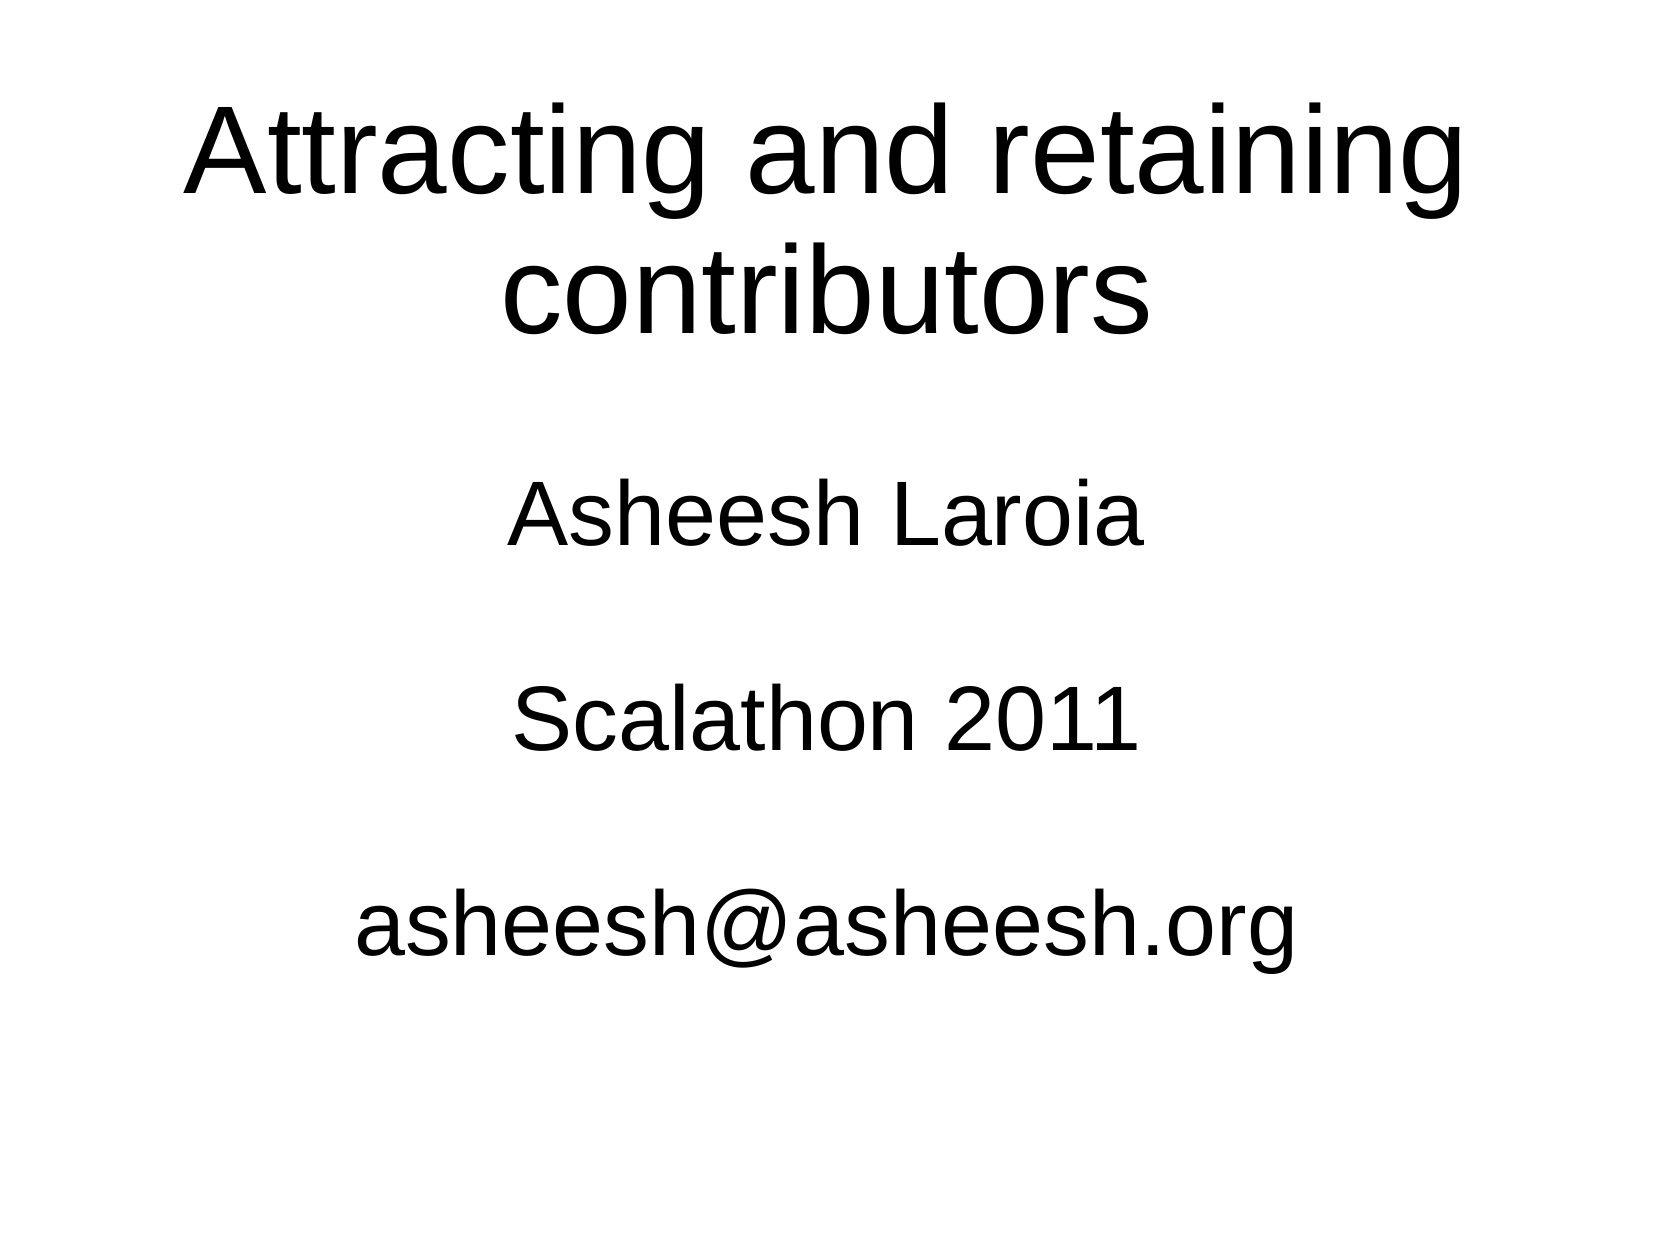

# Attracting and retaining contributors
Asheesh Laroia
Scalathon 2011
asheesh@asheesh.org